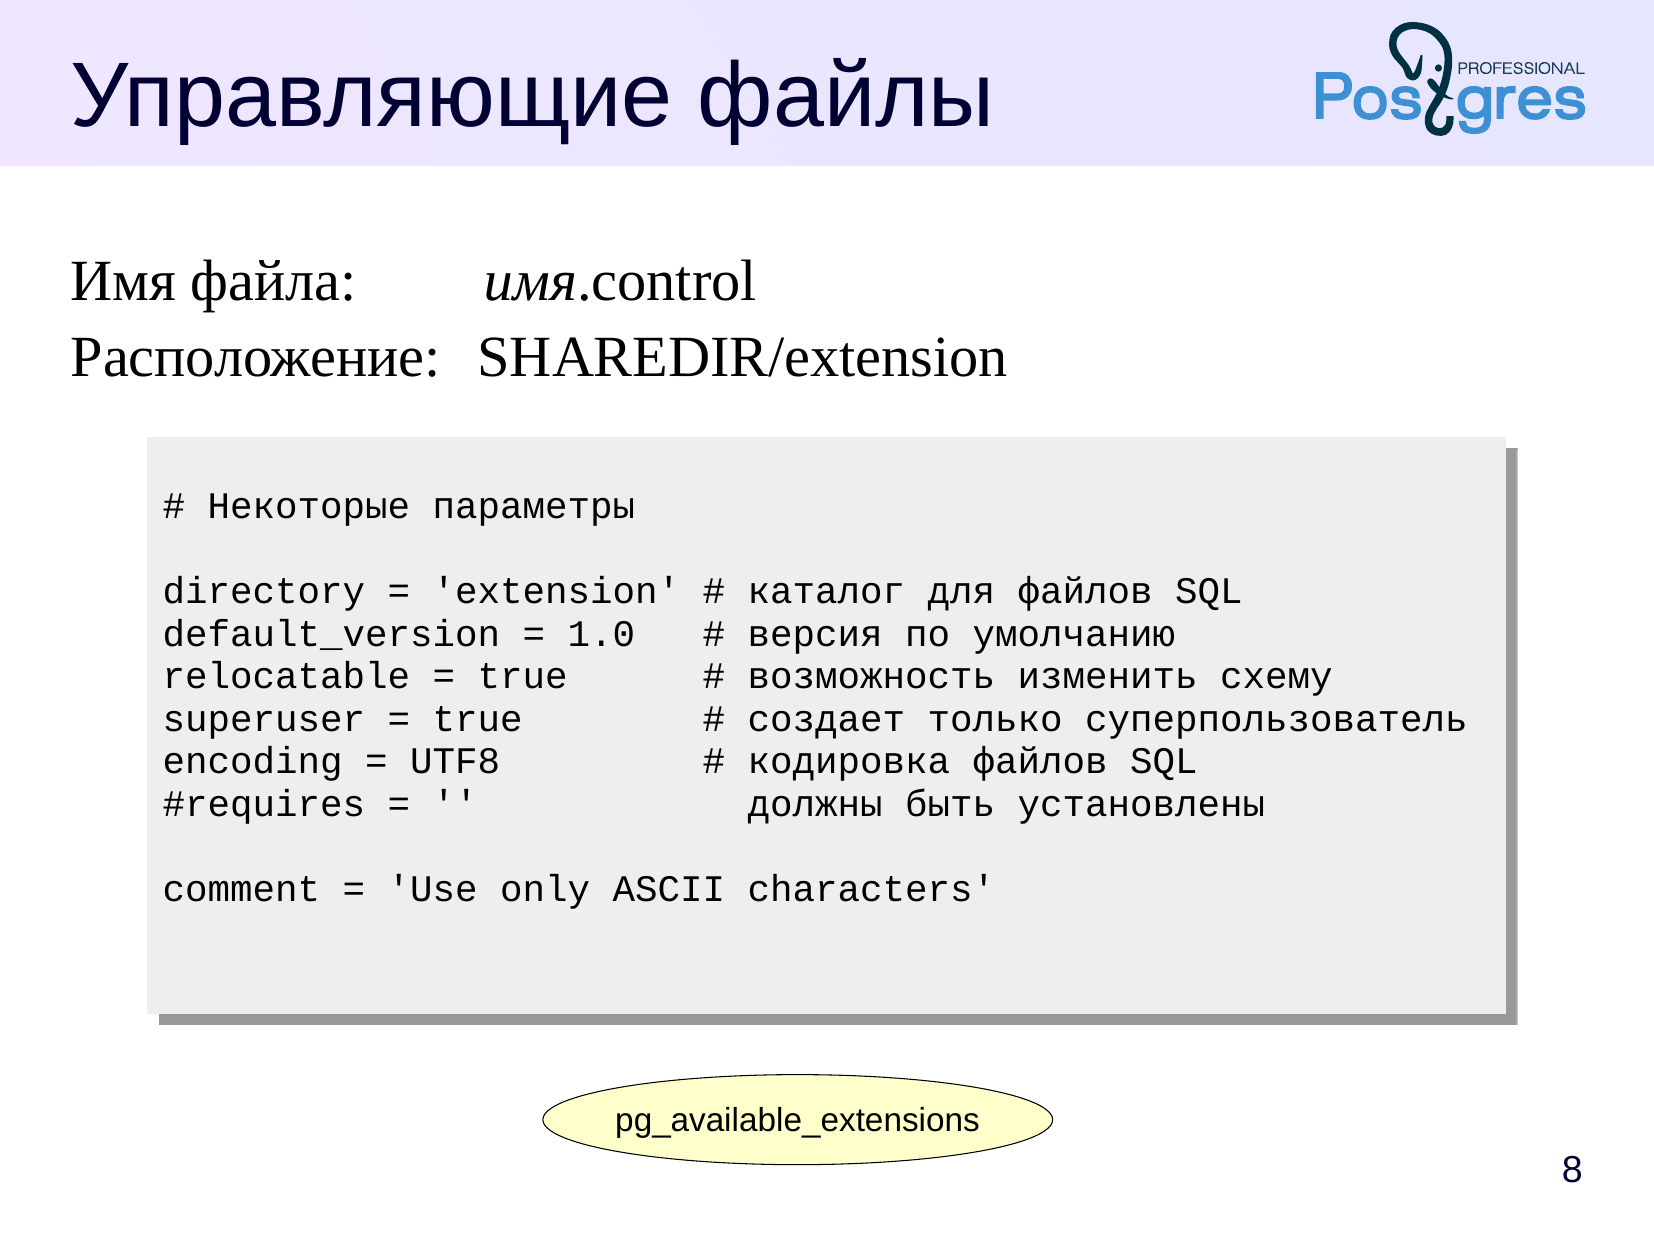

# Управляющие файлы
Имя файла:		имя.control
Расположение:	SHAREDIR/extension
# Некоторые параметры
directory = 'extension' # каталог для файлов SQL
default_version = 1.0 # версия по умолчанию
relocatable = true # возможность изменить схему
superuser = true # создает только суперпользователь
encoding = UTF8 # кодировка файлов SQL
#requires = '' должны быть установлены
comment = 'Use only ASCII characters'
pg_available_extensions